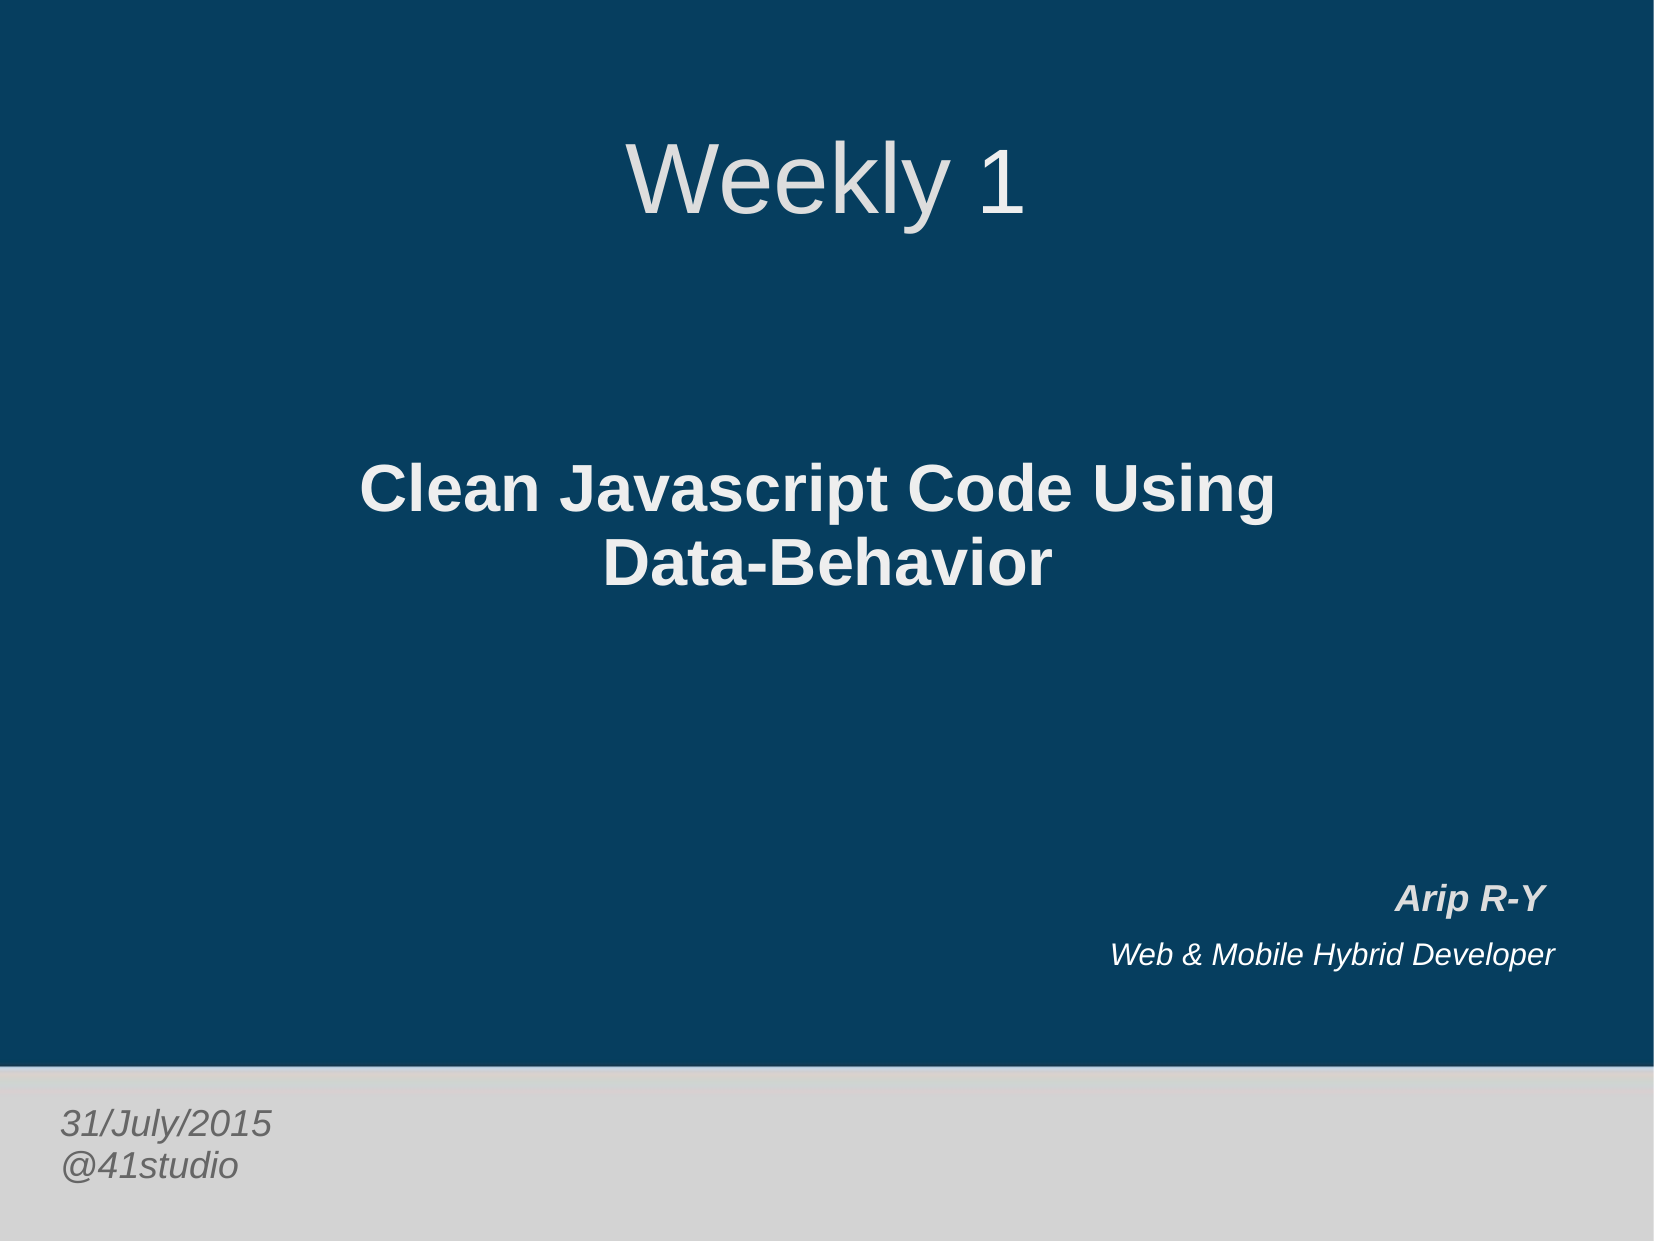

# Weekly 1
Clean Javascript Code Using
 Data-Behavior
Arip R-Y
Web & Mobile Hybrid Developer
31/July/2015
@41studio